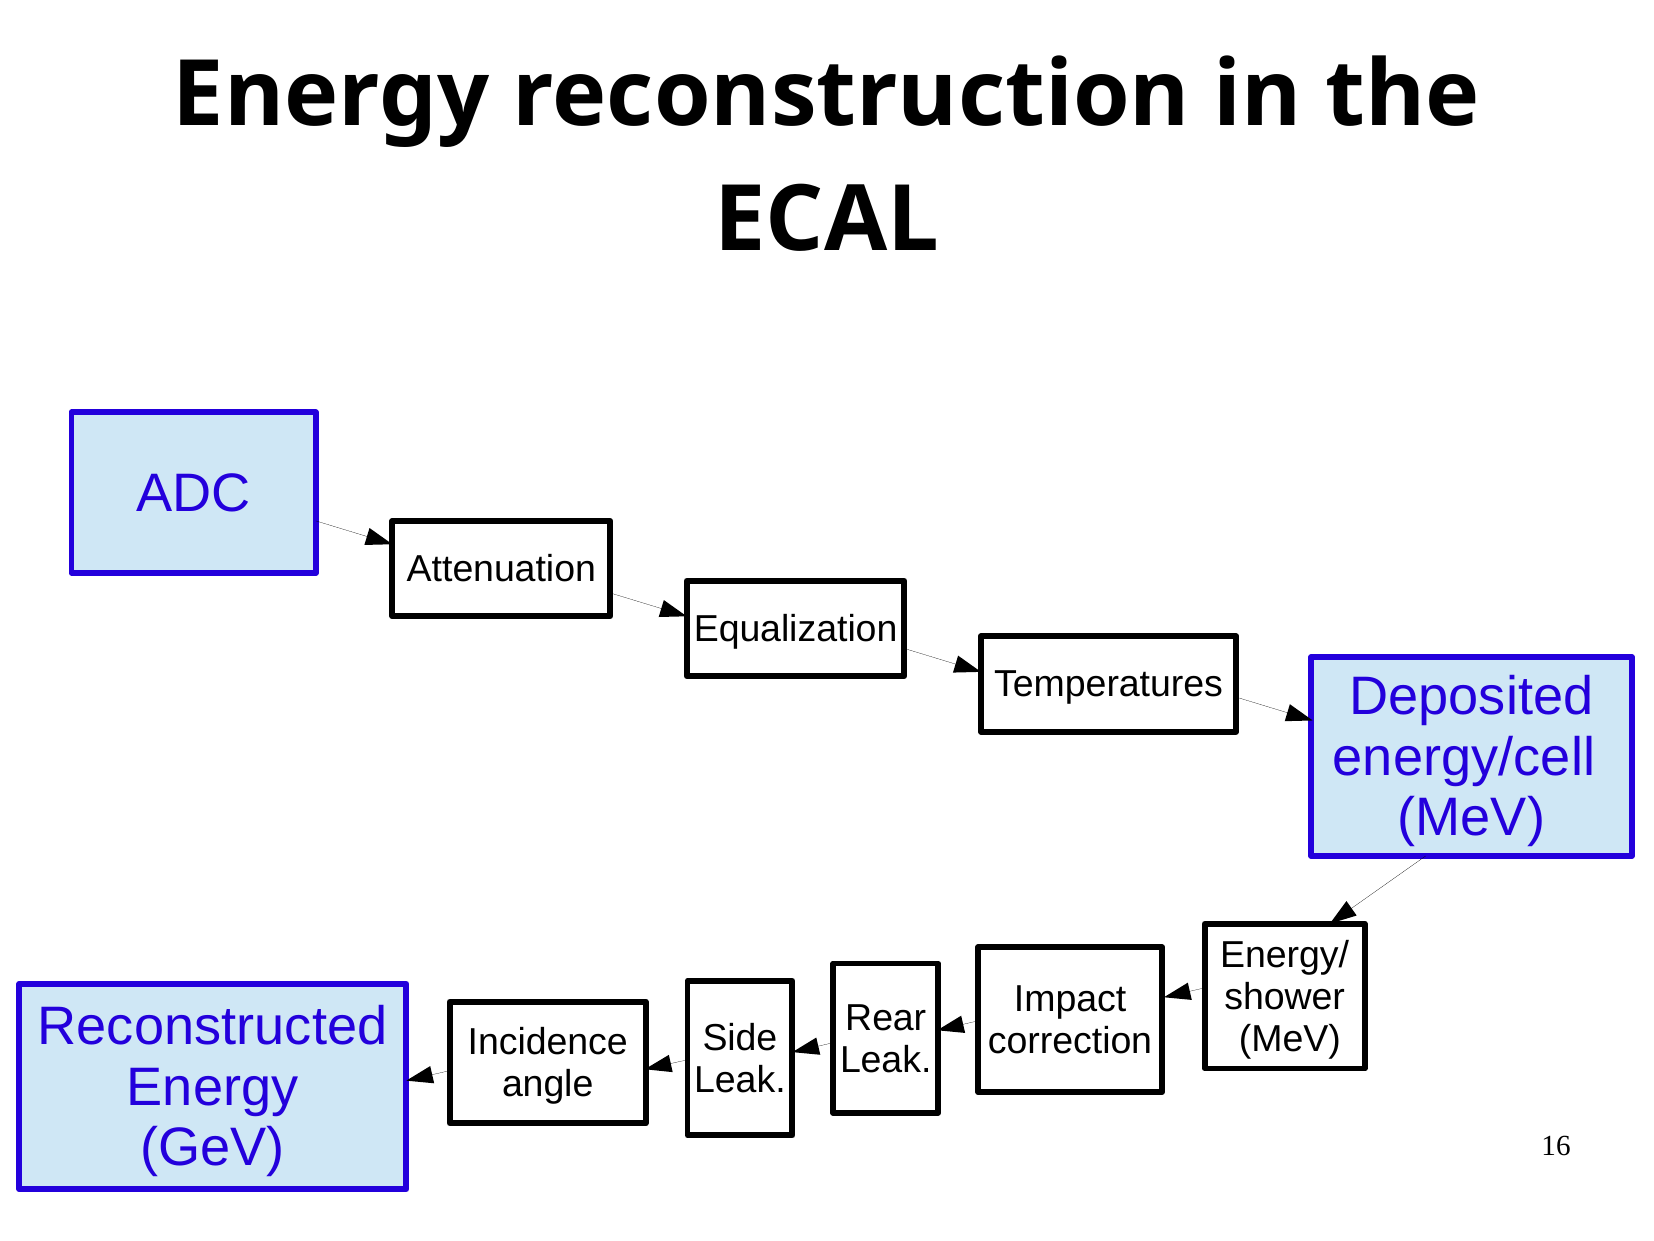

# Energy reconstruction in the ECAL
ADC
Attenuation
Equalization
Temperatures
Deposited
energy/cell
(MeV)
Energy/
shower
 (MeV)
Impact
correction
Rear
Leak.
Side
Leak.
Reconstructed
Energy
(GeV)
Incidence
angle
16